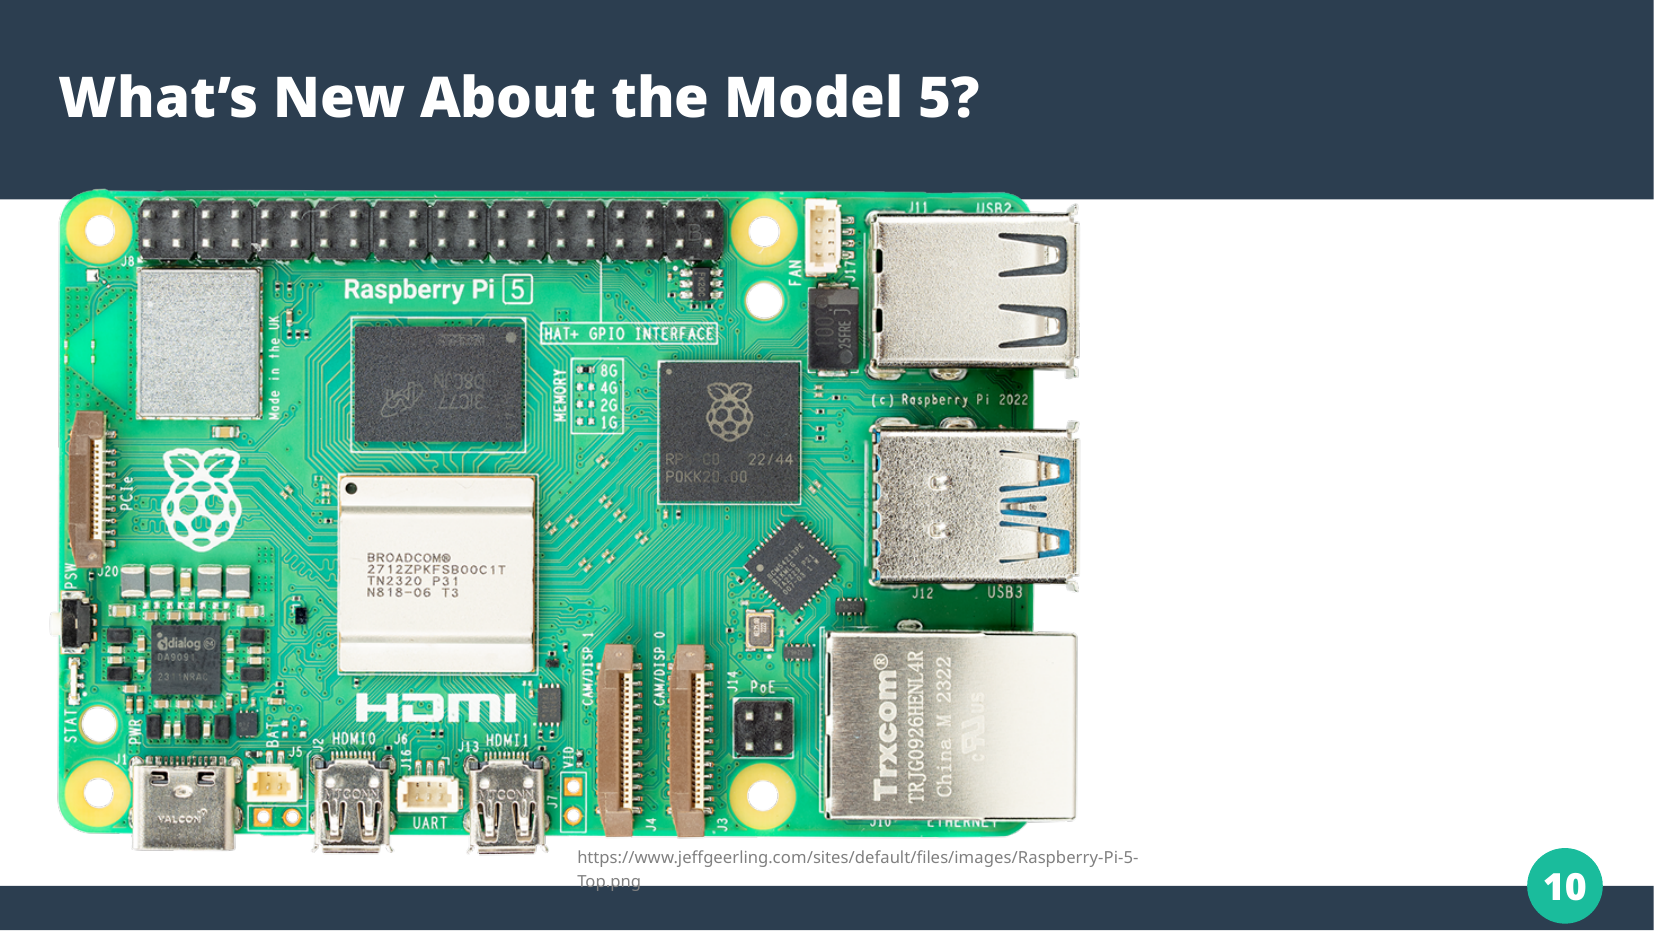

# What’s New About the Model 5?
https://www.jeffgeerling.com/sites/default/files/images/Raspberry-Pi-5-Top.png